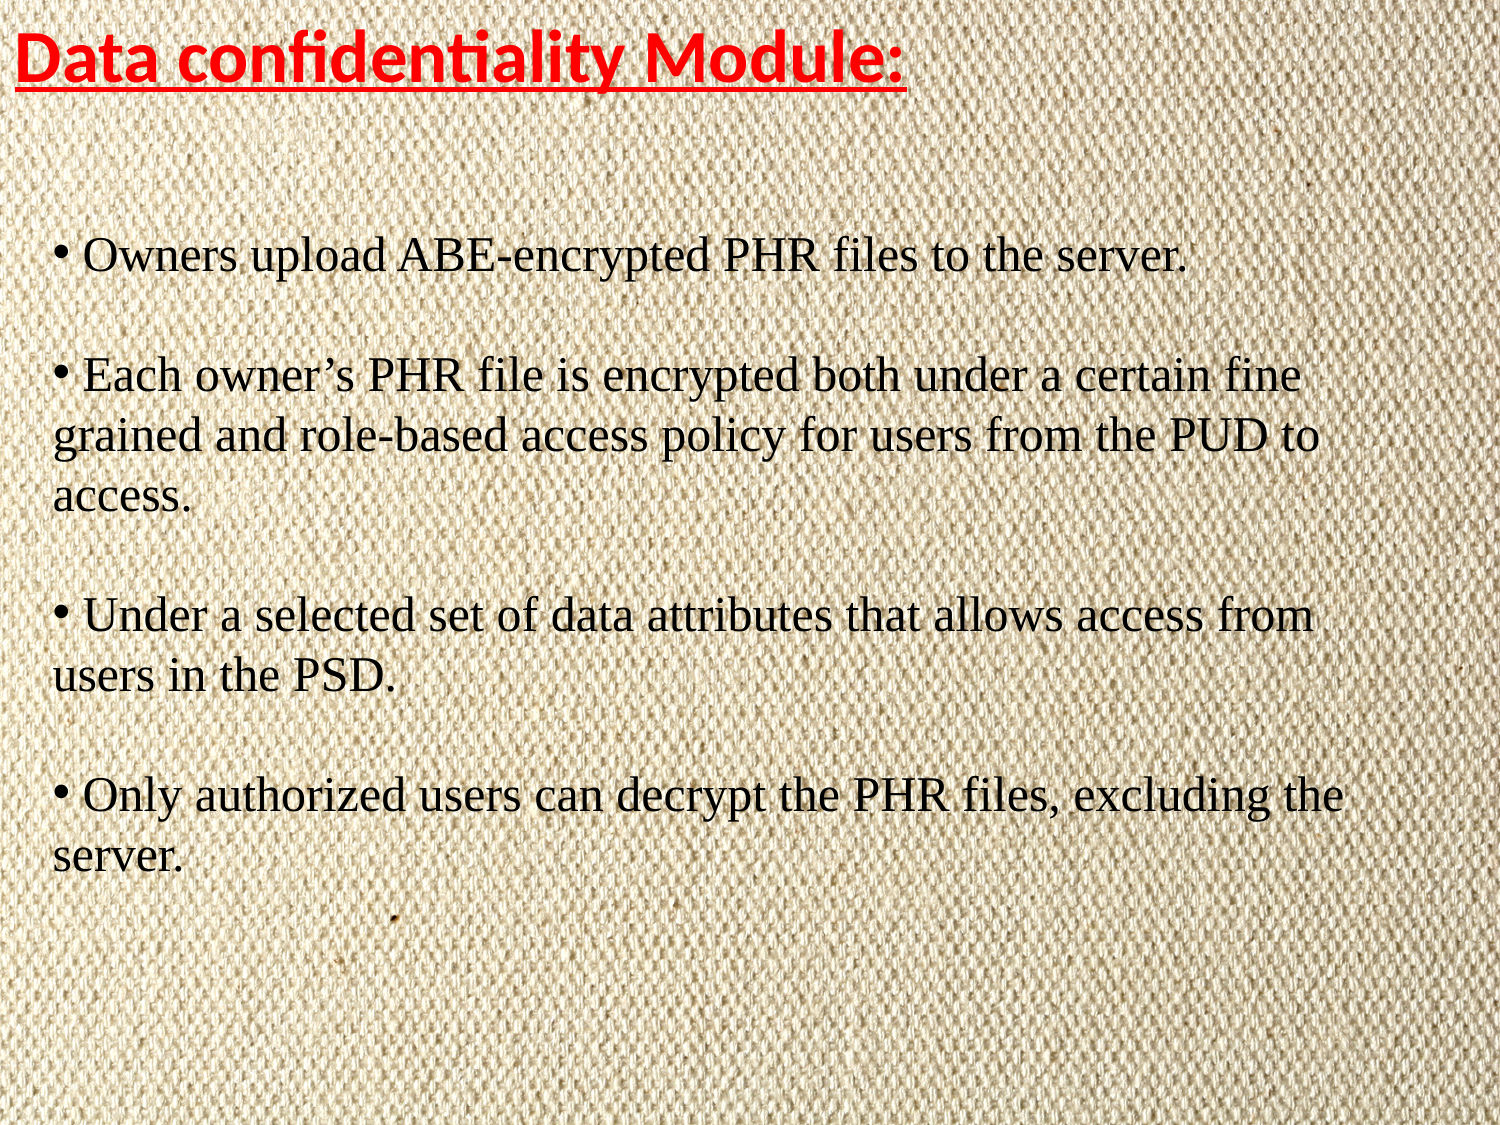

Data confidentiality Module:
 Owners upload ABE-encrypted PHR files to the server.
 Each owner’s PHR file is encrypted both under a certain fine grained and role-based access policy for users from the PUD to access.
 Under a selected set of data attributes that allows access from users in the PSD.
 Only authorized users can decrypt the PHR files, excluding the server.